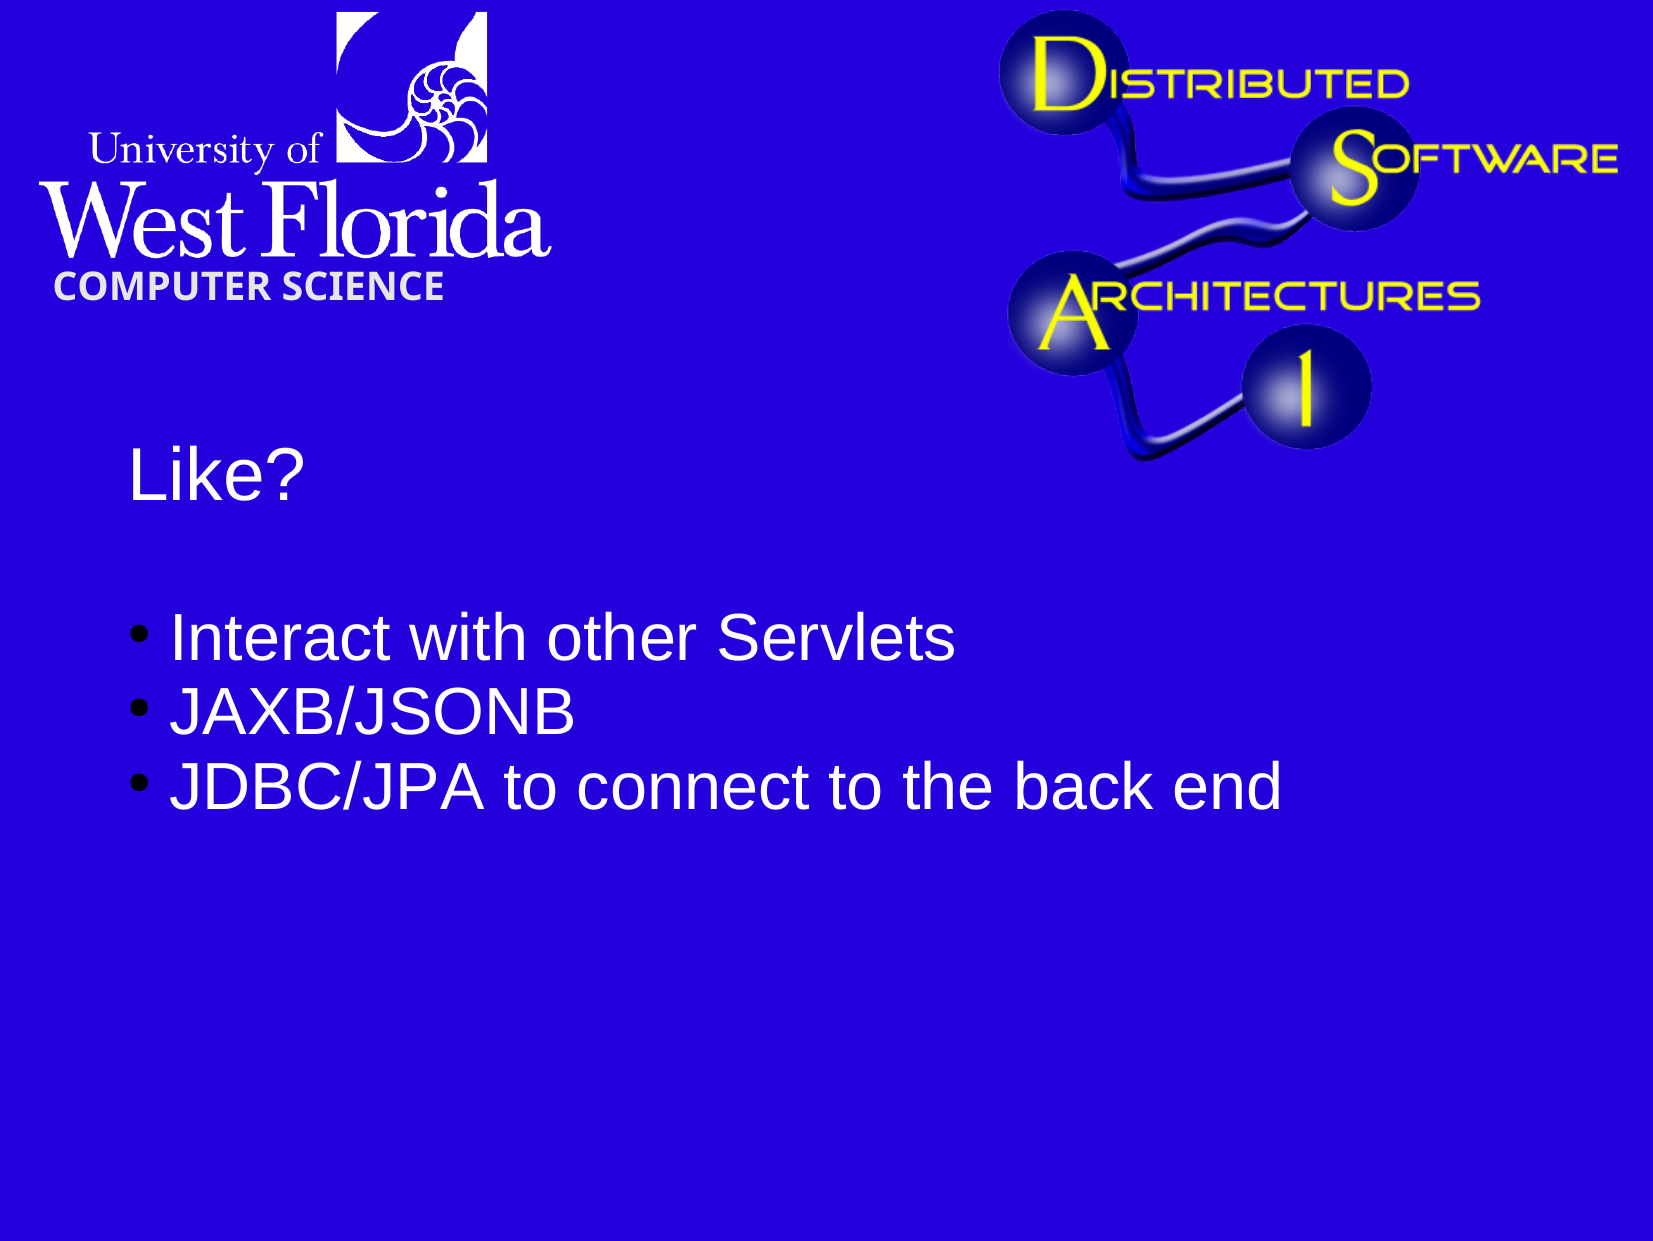

COMPUTER SCIENCE
Like?
 Interact with other Servlets
 JAXB/JSONB
 JDBC/JPA to connect to the back end